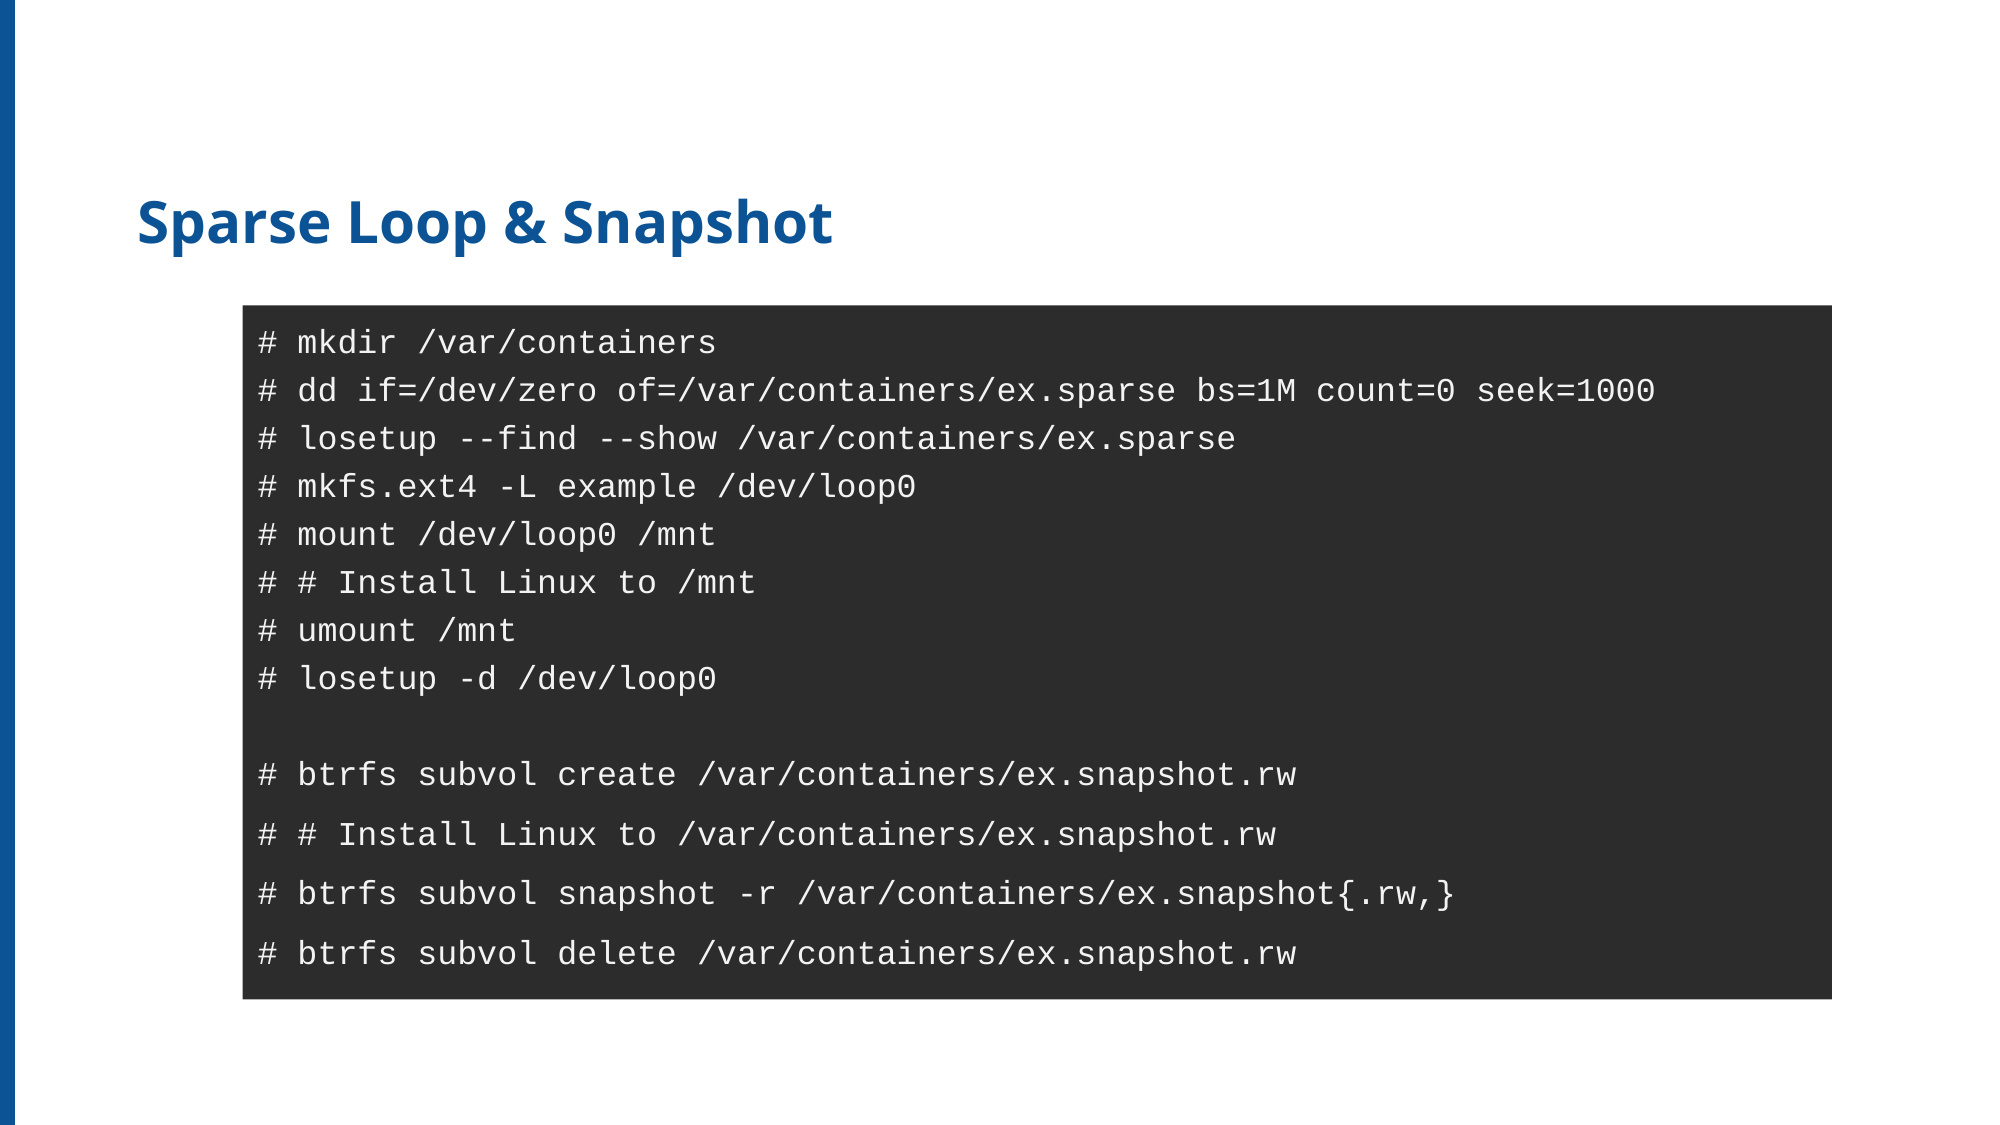

Sparse Loop & Snapshot
# mkdir /var/containers
# dd if=/dev/zero of=/var/containers/ex.sparse bs=1M count=0 seek=1000
# losetup --find --show /var/containers/ex.sparse
# mkfs.ext4 -L example /dev/loop0
# mount /dev/loop0 /mnt
# # Install Linux to /mnt
# umount /mnt
# losetup -d /dev/loop0
# btrfs subvol create /var/containers/ex.snapshot.rw
# # Install Linux to /var/containers/ex.snapshot.rw
# btrfs subvol snapshot -r /var/containers/ex.snapshot{.rw,}
# btrfs subvol delete /var/containers/ex.snapshot.rw